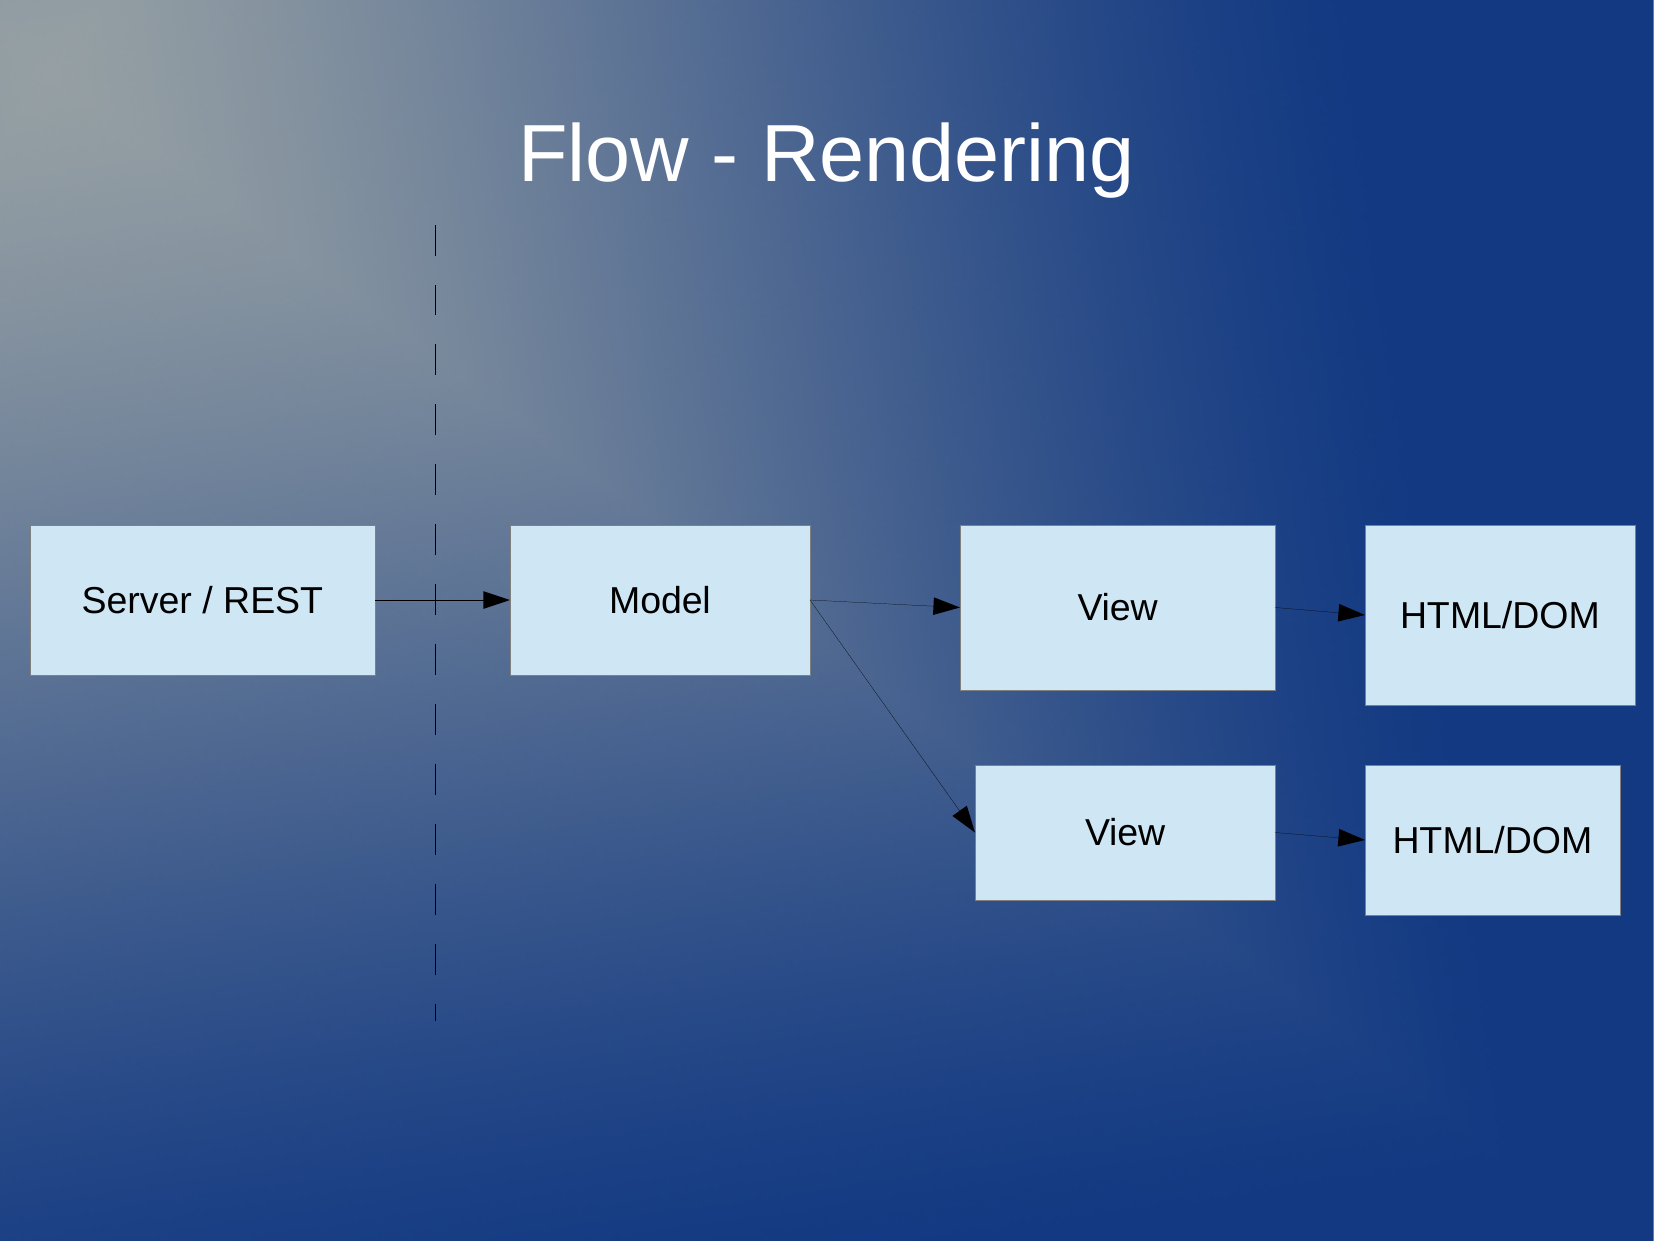

# Flow - Rendering
Server / REST
Model
View
HTML/DOM
View
HTML/DOM